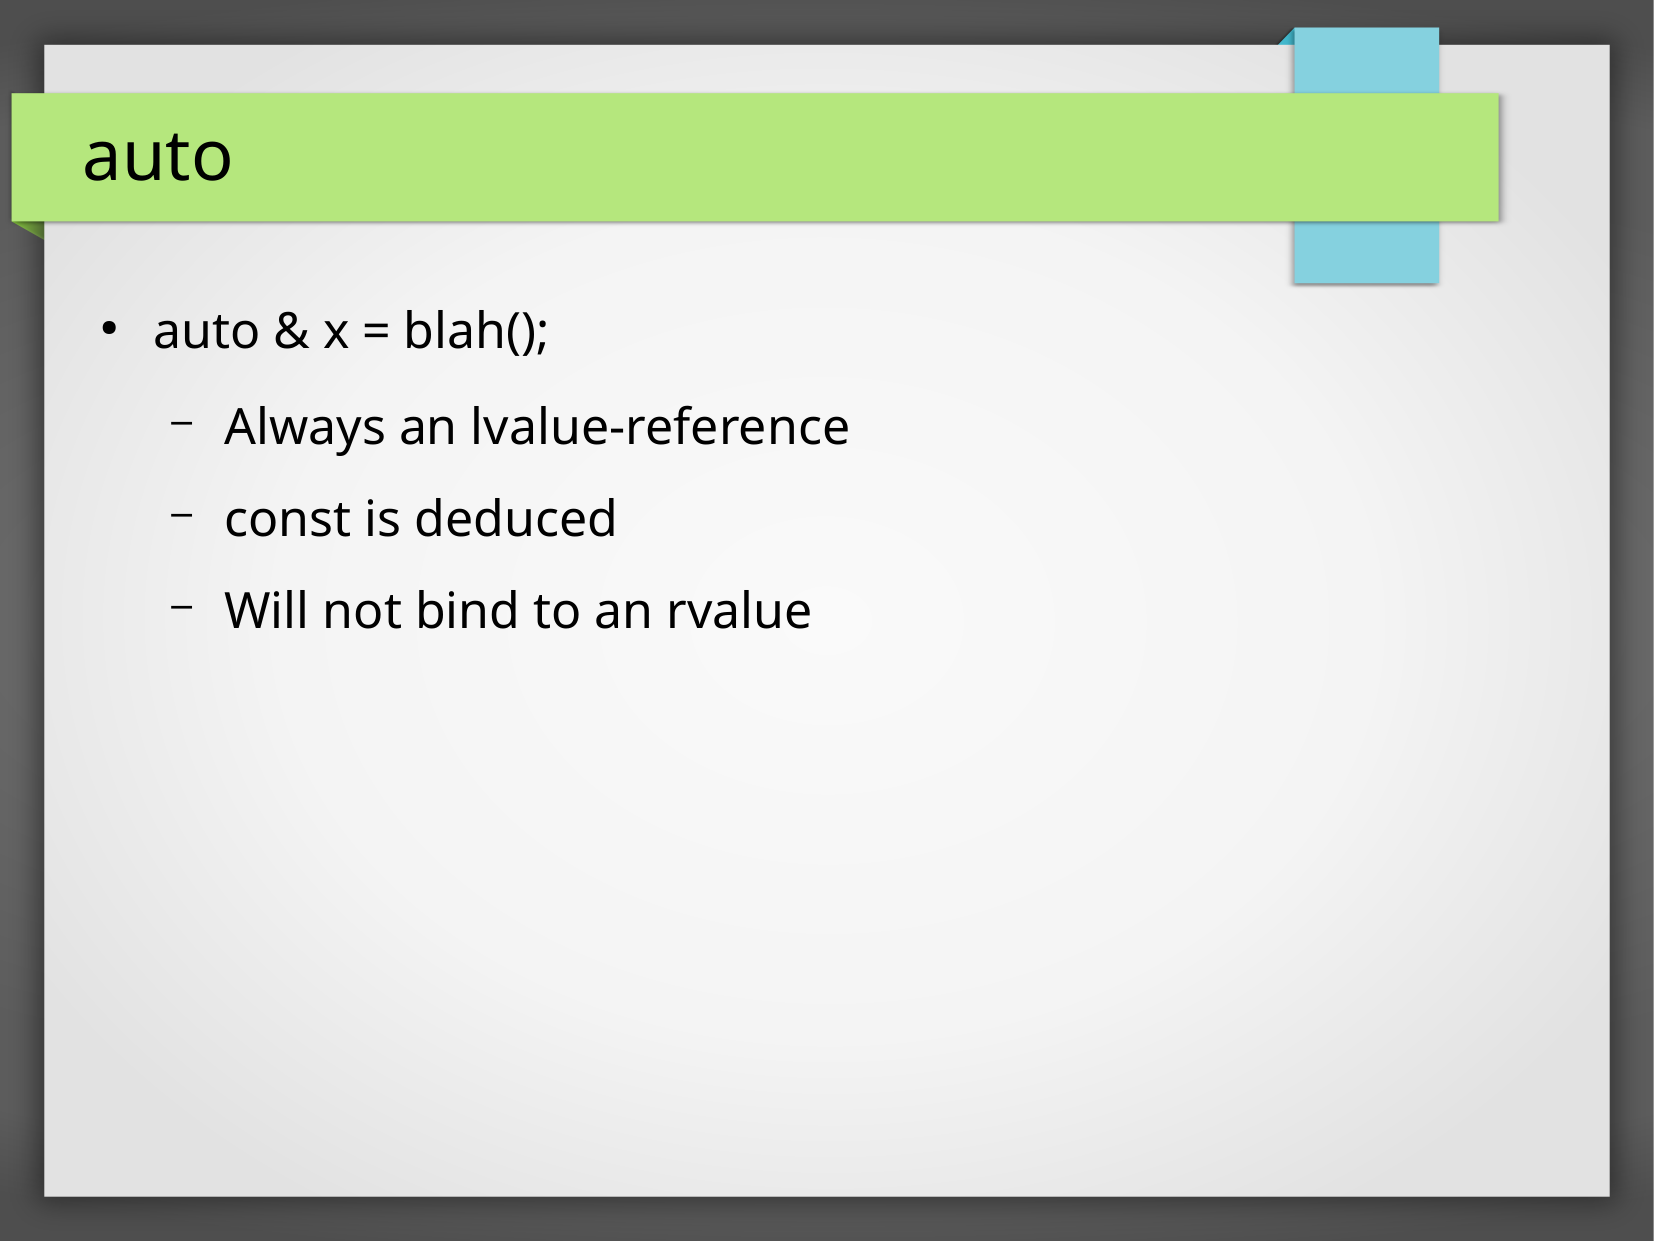

# auto
auto & x = blah();
Always an lvalue-reference
const is deduced
Will not bind to an rvalue